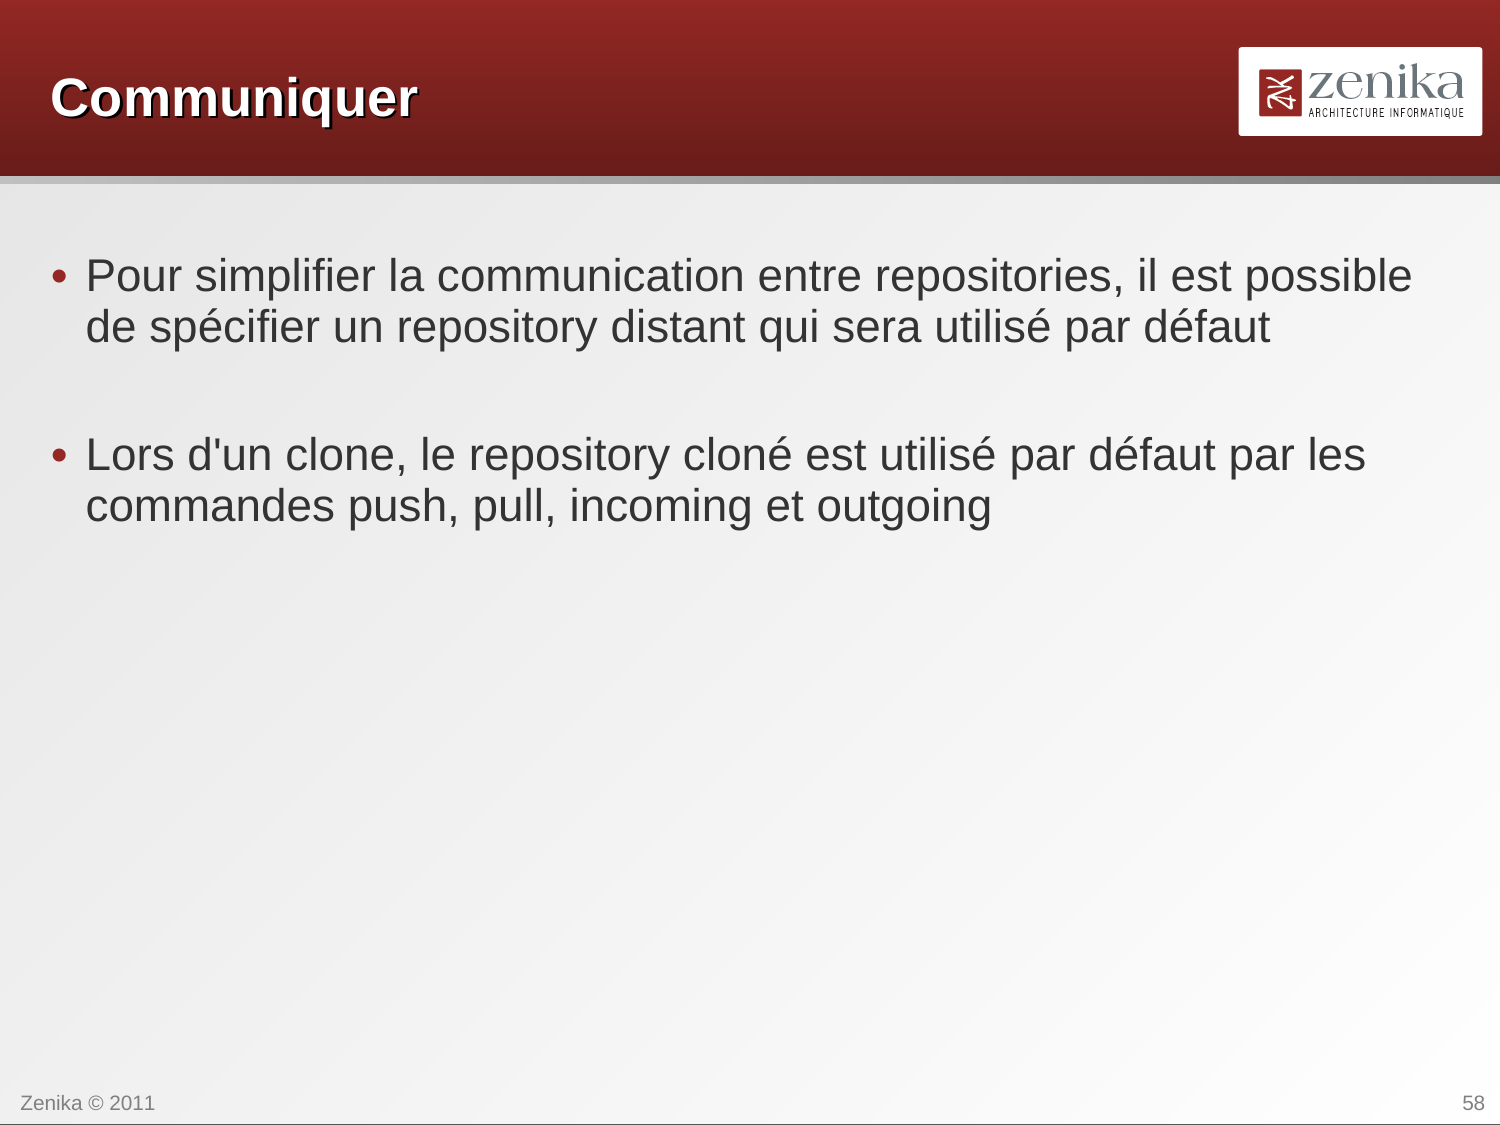

# Communiquer
Pour simplifier la communication entre repositories, il est possible de spécifier un repository distant qui sera utilisé par défaut
Lors d'un clone, le repository cloné est utilisé par défaut par les commandes push, pull, incoming et outgoing